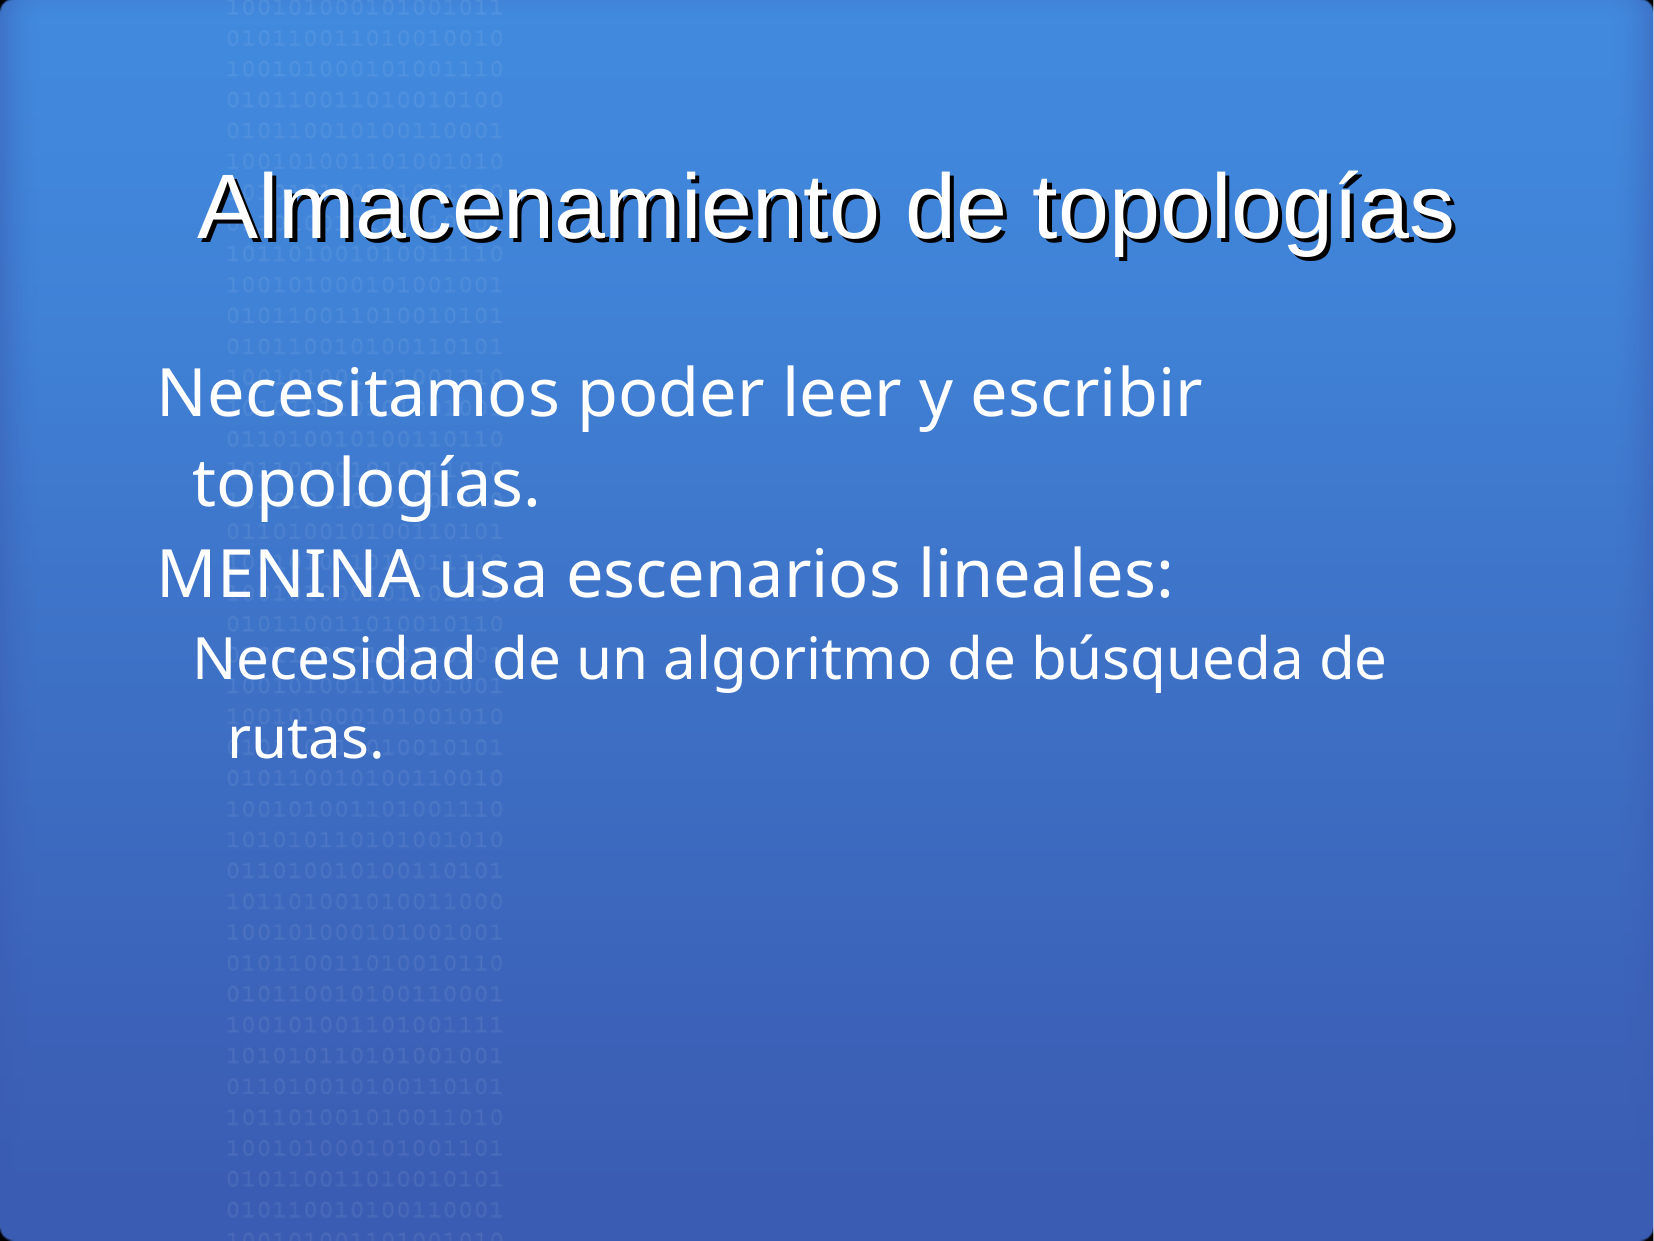

# Almacenamiento de topologías
Necesitamos poder leer y escribir topologías.
MENINA usa escenarios lineales:
Necesidad de un algoritmo de búsqueda de rutas.